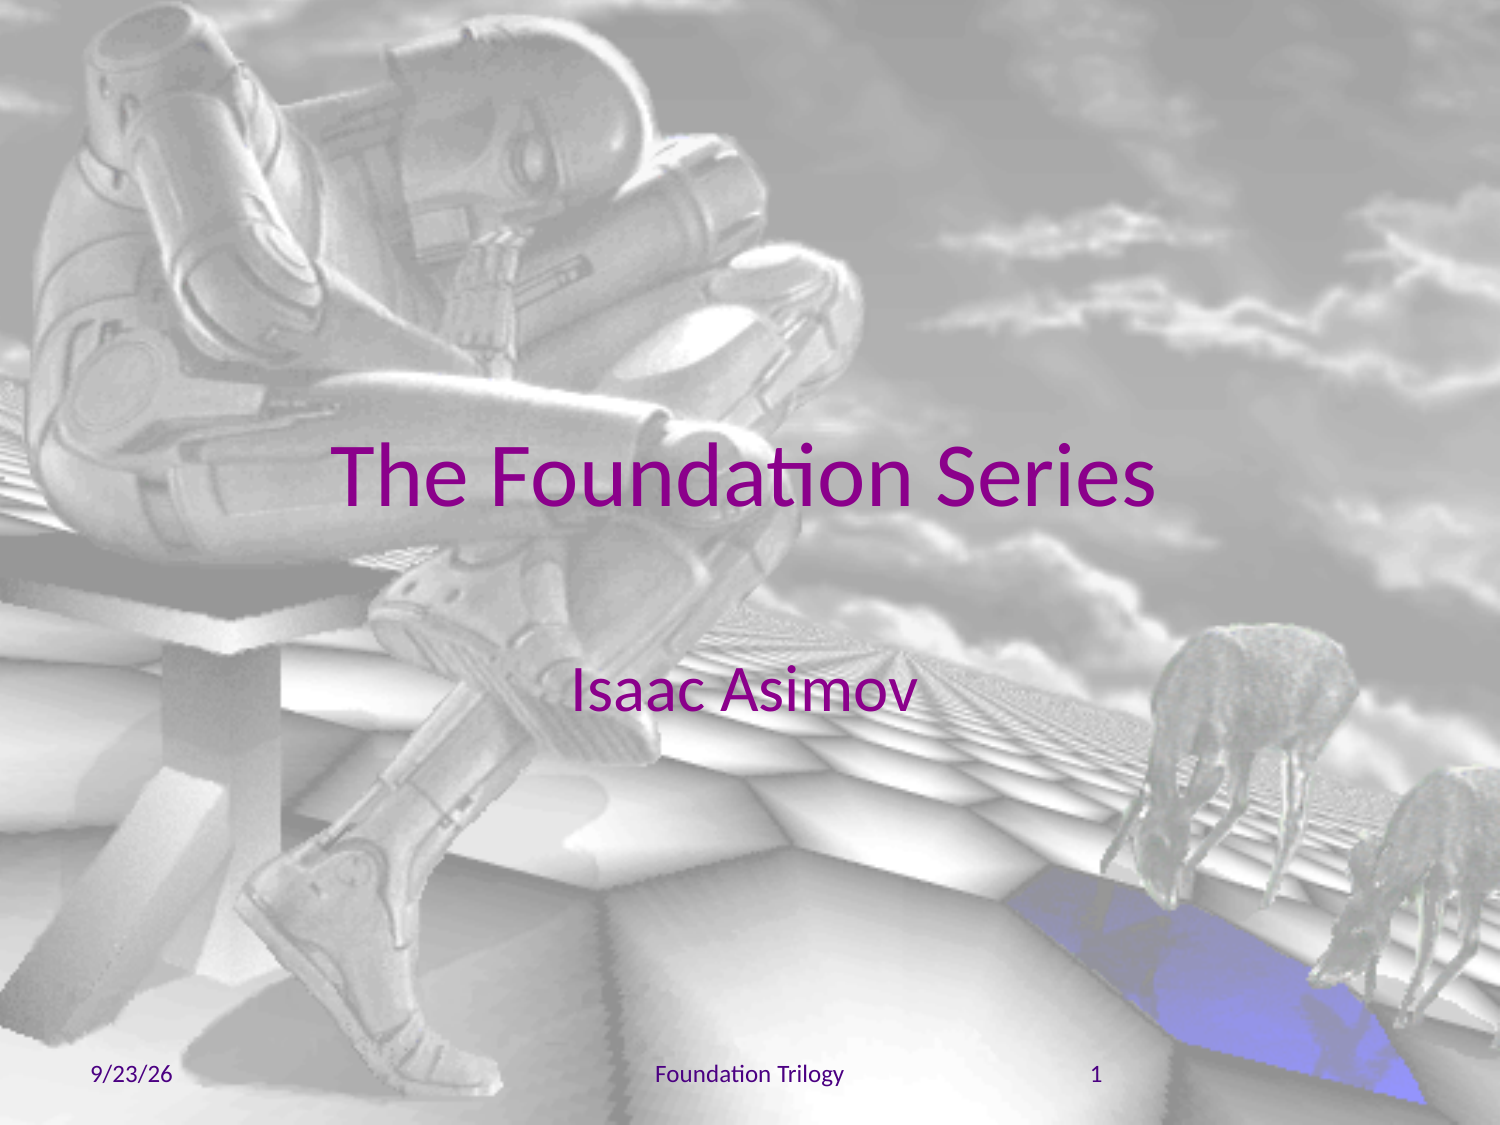

# The Foundation Series
Isaac Asimov
1